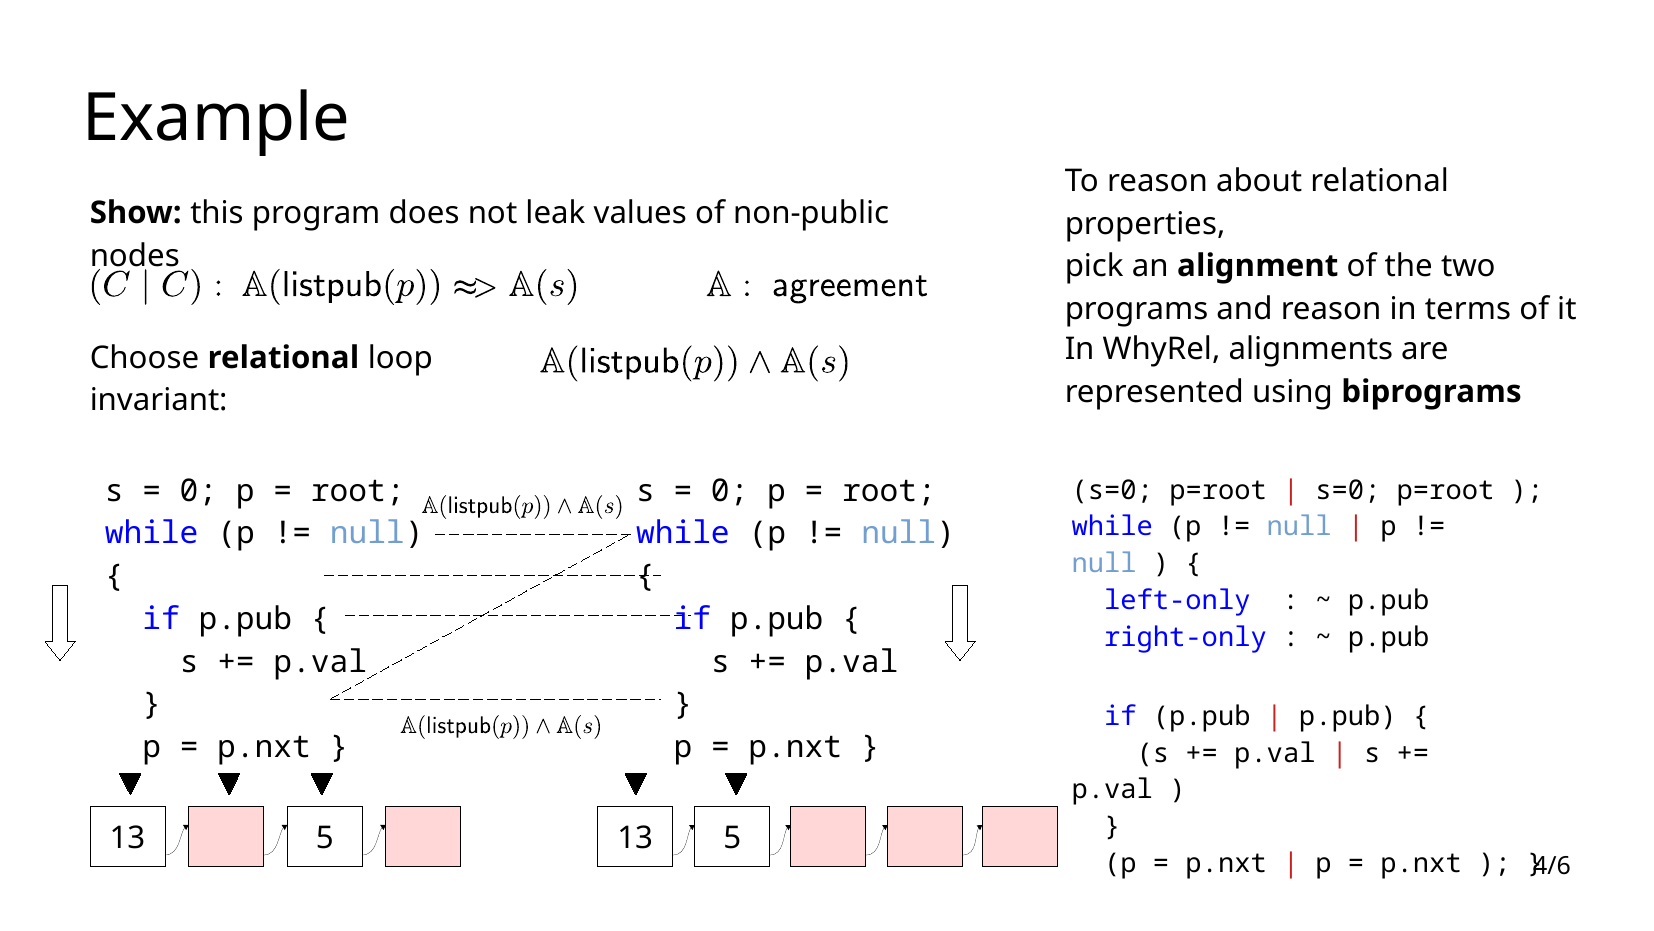

# Example
To reason about relational properties,
pick an alignment of the two programs and reason in terms of it
Show: this program does not leak values of non-public nodes
In WhyRel, alignments are represented using biprograms
Choose relational loop invariant:
s = 0; p = root;
while (p != null) {
 if p.pub {
 s += p.val
 }
 p = p.nxt }
s = 0; p = root;
while (p != null) {
 if p.pub {
 s += p.val
 }
 p = p.nxt }
(s=0; p=root | s=0; p=root );
while (p != null | p != null ) {
 left-only : ~ p.pub
 right-only : ~ p.pub
 if (p.pub | p.pub) {
 (s += p.val | s += p.val )
 }
 (p = p.nxt | p = p.nxt ); }
13
5
13
5
4